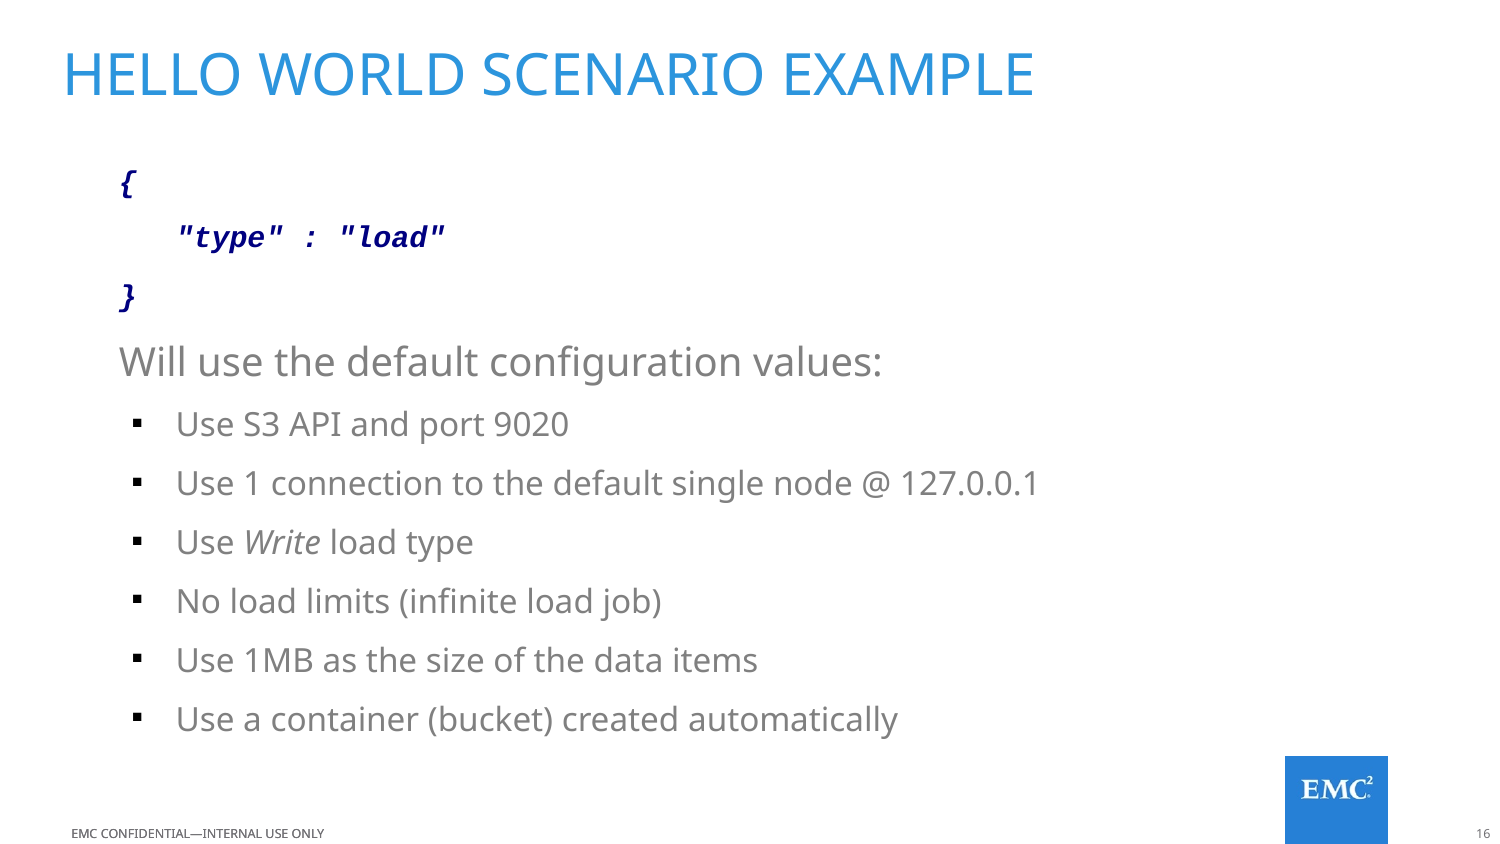

# Hello world scenario example
{
"type" : "load"
}
Will use the default configuration values:
Use S3 API and port 9020
Use 1 connection to the default single node @ 127.0.0.1
Use Write load type
No load limits (infinite load job)
Use 1MB as the size of the data items
Use a container (bucket) created automatically